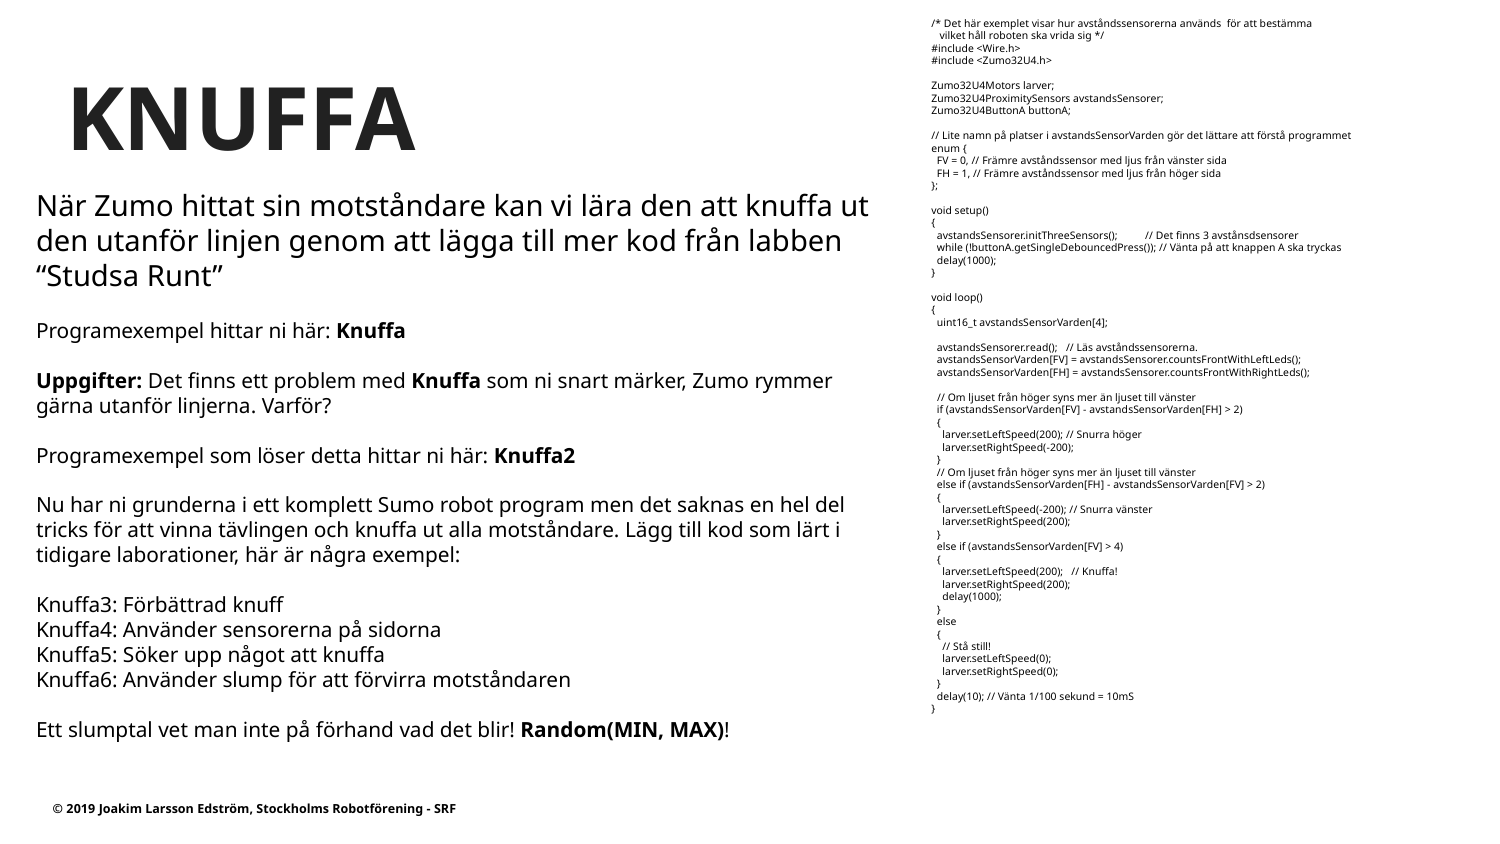

/* Det här exemplet visar hur avståndssensorerna används för att bestämma
 vilket håll roboten ska vrida sig */
#include <Wire.h>
#include <Zumo32U4.h>
Zumo32U4Motors larver;
Zumo32U4ProximitySensors avstandsSensorer;
Zumo32U4ButtonA buttonA;
// Lite namn på platser i avstandsSensorVarden gör det lättare att förstå programmet
enum {
 FV = 0, // Främre avståndssensor med ljus från vänster sida
 FH = 1, // Främre avståndssensor med ljus från höger sida
};
void setup()
{
 avstandsSensorer.initThreeSensors(); // Det finns 3 avstånsdsensorer
 while (!buttonA.getSingleDebouncedPress()); // Vänta på att knappen A ska tryckas
 delay(1000);
}
void loop()
{
 uint16_t avstandsSensorVarden[4];
 avstandsSensorer.read(); // Läs avståndssensorerna.
 avstandsSensorVarden[FV] = avstandsSensorer.countsFrontWithLeftLeds();
 avstandsSensorVarden[FH] = avstandsSensorer.countsFrontWithRightLeds();
 // Om ljuset från höger syns mer än ljuset till vänster
 if (avstandsSensorVarden[FV] - avstandsSensorVarden[FH] > 2)
 {
 larver.setLeftSpeed(200); // Snurra höger
 larver.setRightSpeed(-200);
 }
 // Om ljuset från höger syns mer än ljuset till vänster
 else if (avstandsSensorVarden[FH] - avstandsSensorVarden[FV] > 2)
 {
 larver.setLeftSpeed(-200); // Snurra vänster
 larver.setRightSpeed(200);
 }
 else if (avstandsSensorVarden[FV] > 4)
 {
 larver.setLeftSpeed(200); // Knuffa!
 larver.setRightSpeed(200);
 delay(1000);
 }
 else
 {
 // Stå still!
 larver.setLeftSpeed(0);
 larver.setRightSpeed(0);
 }
 delay(10); // Vänta 1/100 sekund = 10mS
}
# KNUFFA
När Zumo hittat sin motståndare kan vi lära den att knuffa ut den utanför linjen genom att lägga till mer kod från labben “Studsa Runt”
Programexempel hittar ni här: Knuffa
Uppgifter: Det finns ett problem med Knuffa som ni snart märker, Zumo rymmer gärna utanför linjerna. Varför?
Programexempel som löser detta hittar ni här: Knuffa2
Nu har ni grunderna i ett komplett Sumo robot program men det saknas en hel del tricks för att vinna tävlingen och knuffa ut alla motståndare. Lägg till kod som lärt i tidigare laborationer, här är några exempel:
Knuffa3: Förbättrad knuff
Knuffa4: Använder sensorerna på sidorna
Knuffa5: Söker upp något att knuffa
Knuffa6: Använder slump för att förvirra motståndaren
Ett slumptal vet man inte på förhand vad det blir! Random(MIN, MAX)!
© 2019 Joakim Larsson Edström, Stockholms Robotförening - SRF